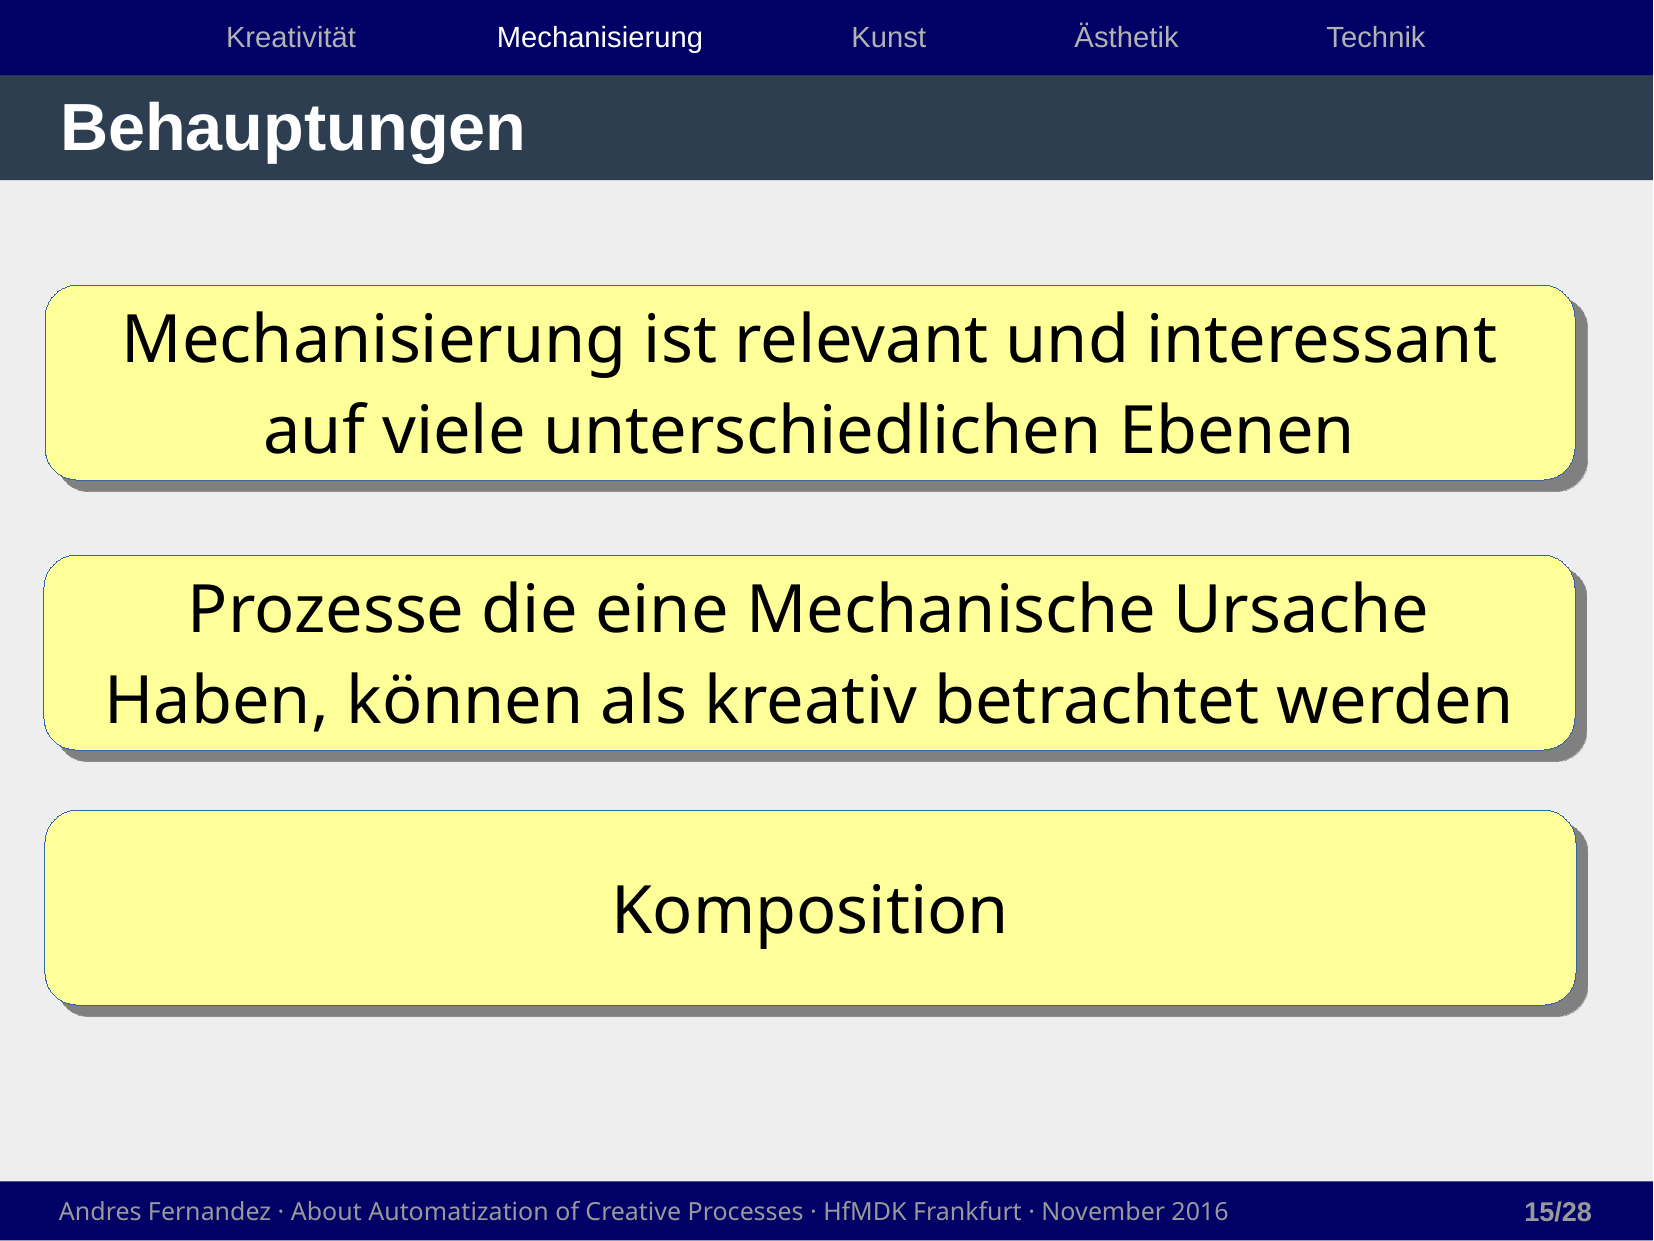

Kreativität Mechanisierung Kunst Ästhetik Technik
# Behauptungen
Mechanisierung ist relevant und interessant
auf viele unterschiedlichen Ebenen
Prozesse die eine Mechanische Ursache
Haben, können als kreativ betrachtet werden
Komposition